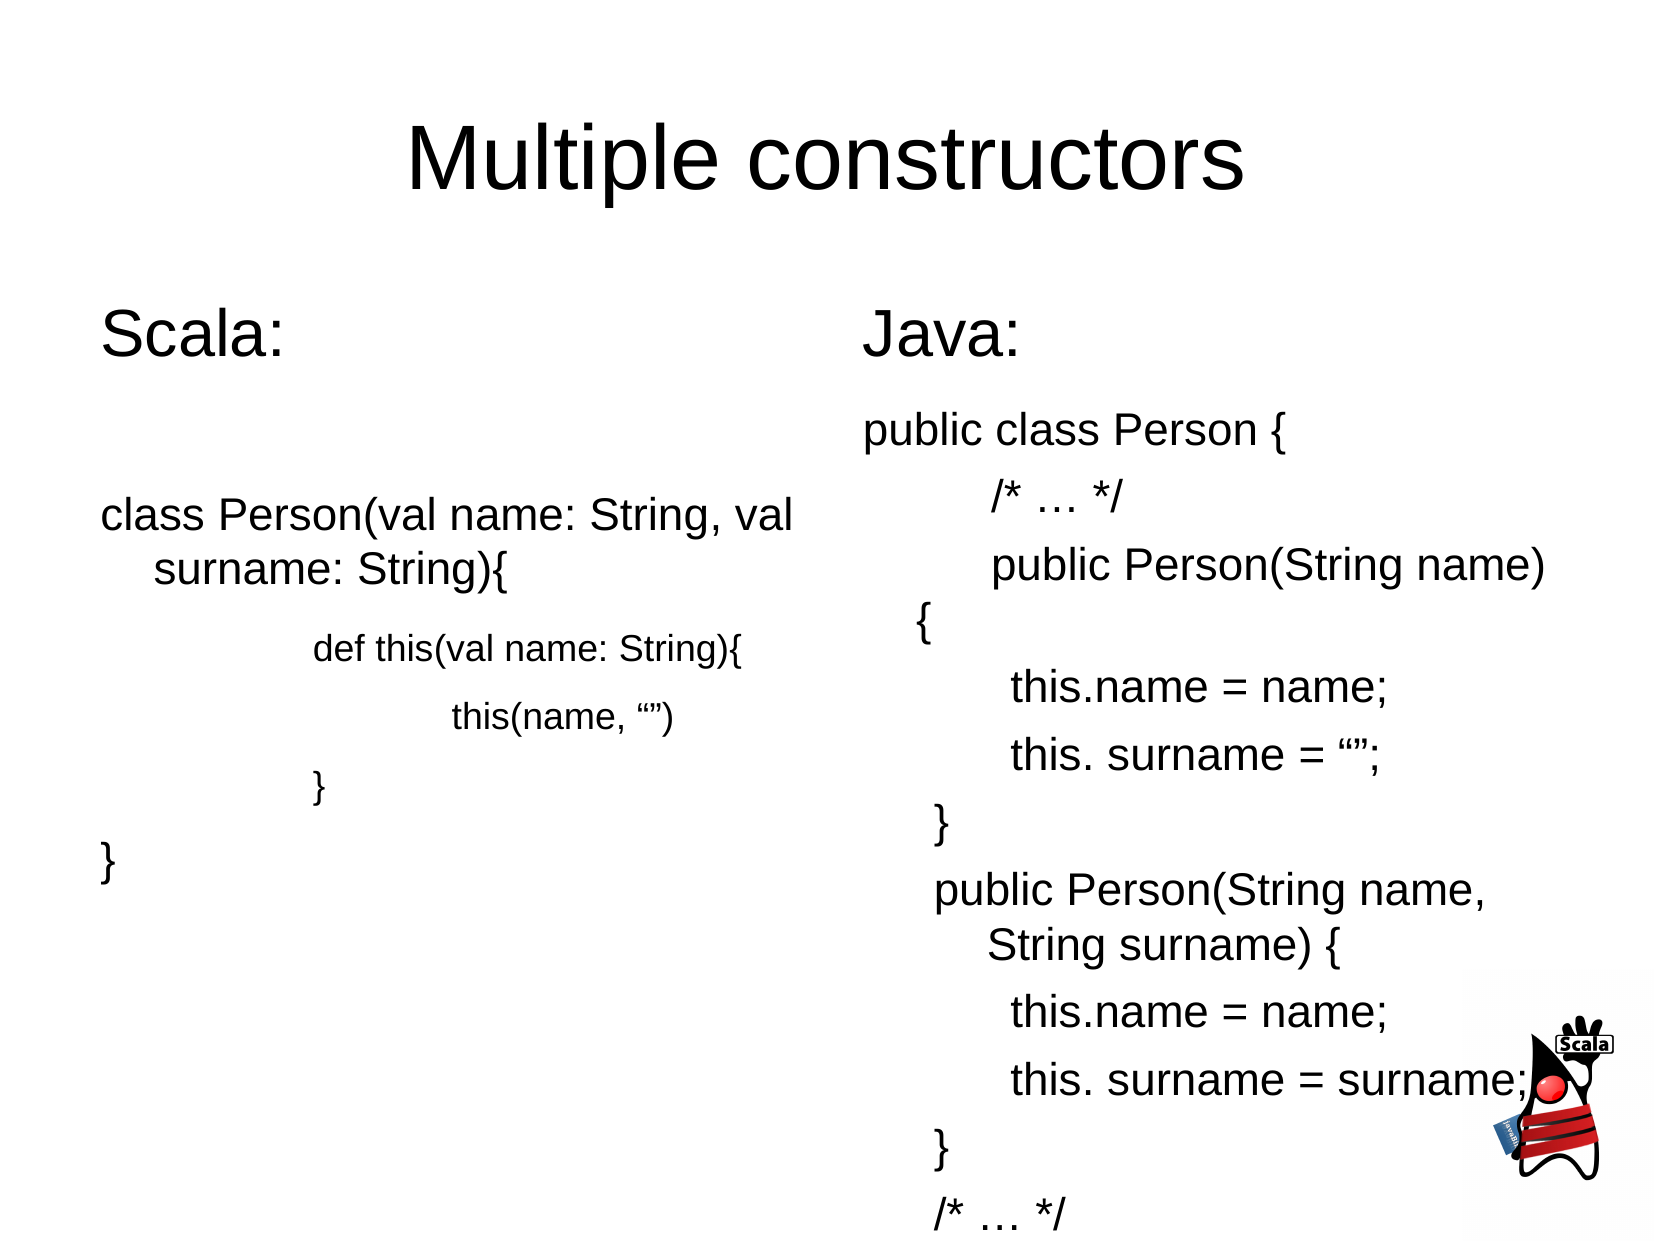

Multiple constructors
Scala:
class Person(val name: String, val surname: String){
def this(val name: String){
	 this(name, “”)
}
}
Java:
public class Person {
	/* … */
	public Person(String name) {
this.name = name;
this. surname = “”;
}
public Person(String name, String surname) {
this.name = name;
this. surname = surname;
}
/* … */
}